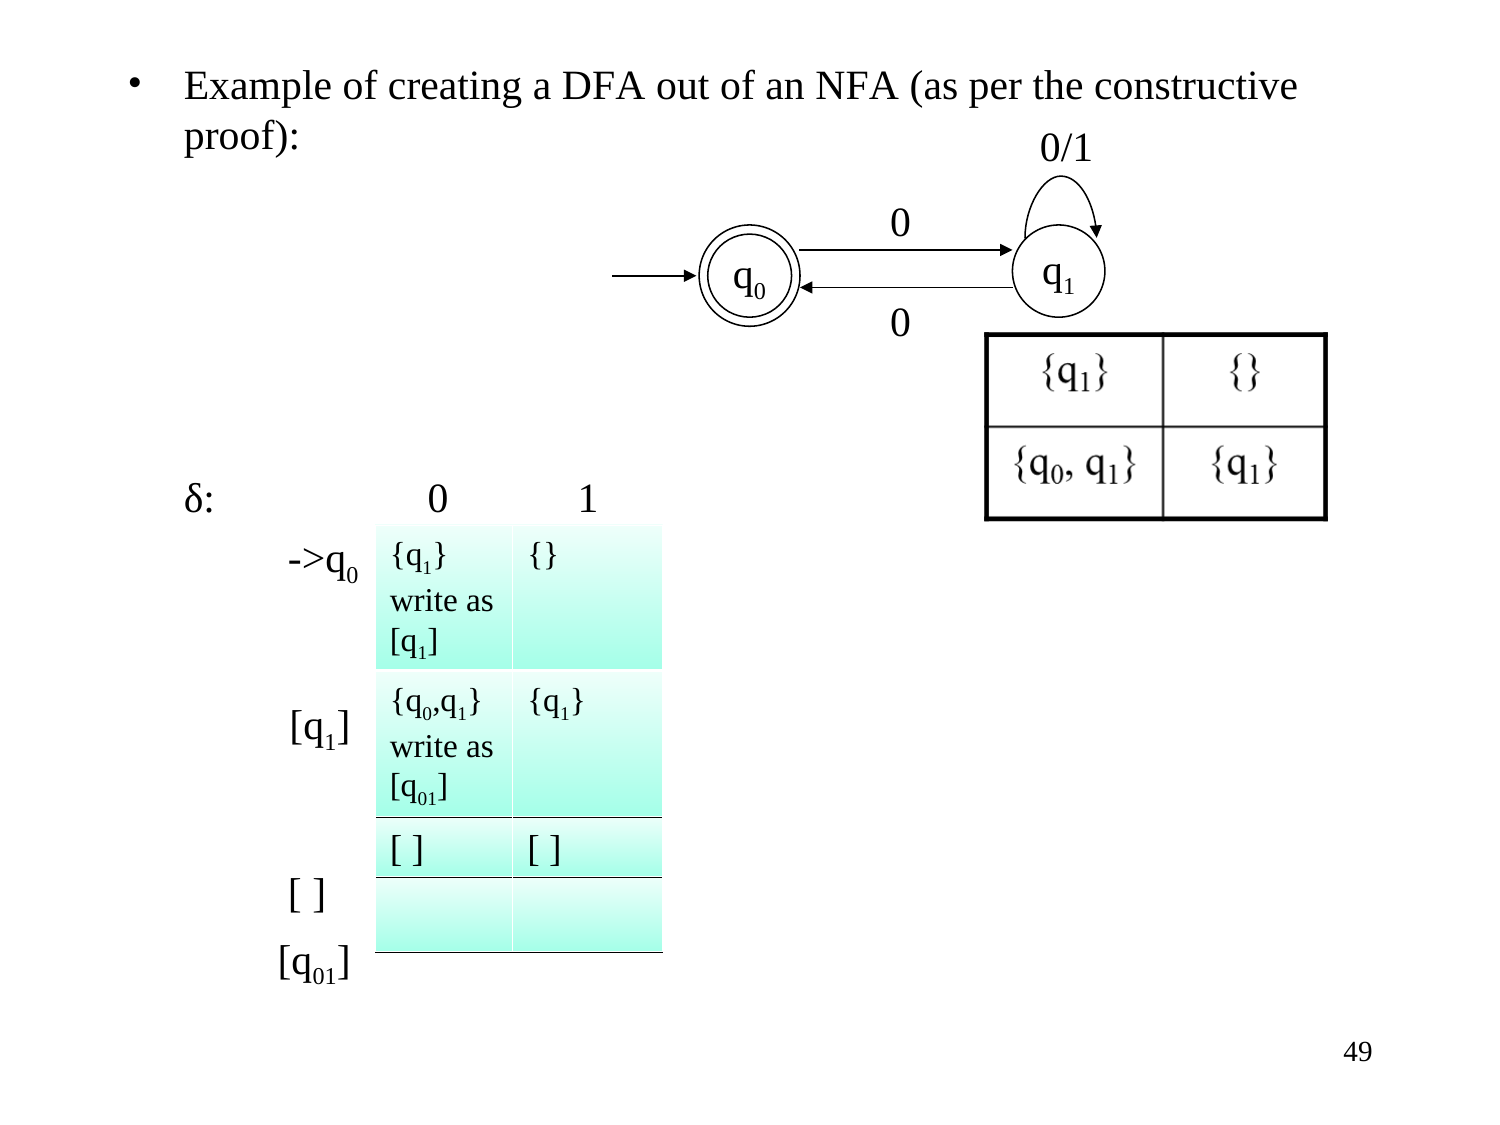

# Example of creating a DFA out of an NFA (as per the constructive proof):
	δ:		0	1
		 ->q0
		 [q1]
		 [ ]
		[q01]
0/1
0
q0
q1
0
| {q1} write as [q1] | {} |
| --- | --- |
| {q0,q1} write as [q01] | {q1} |
| [ ] | [ ] |
| | |